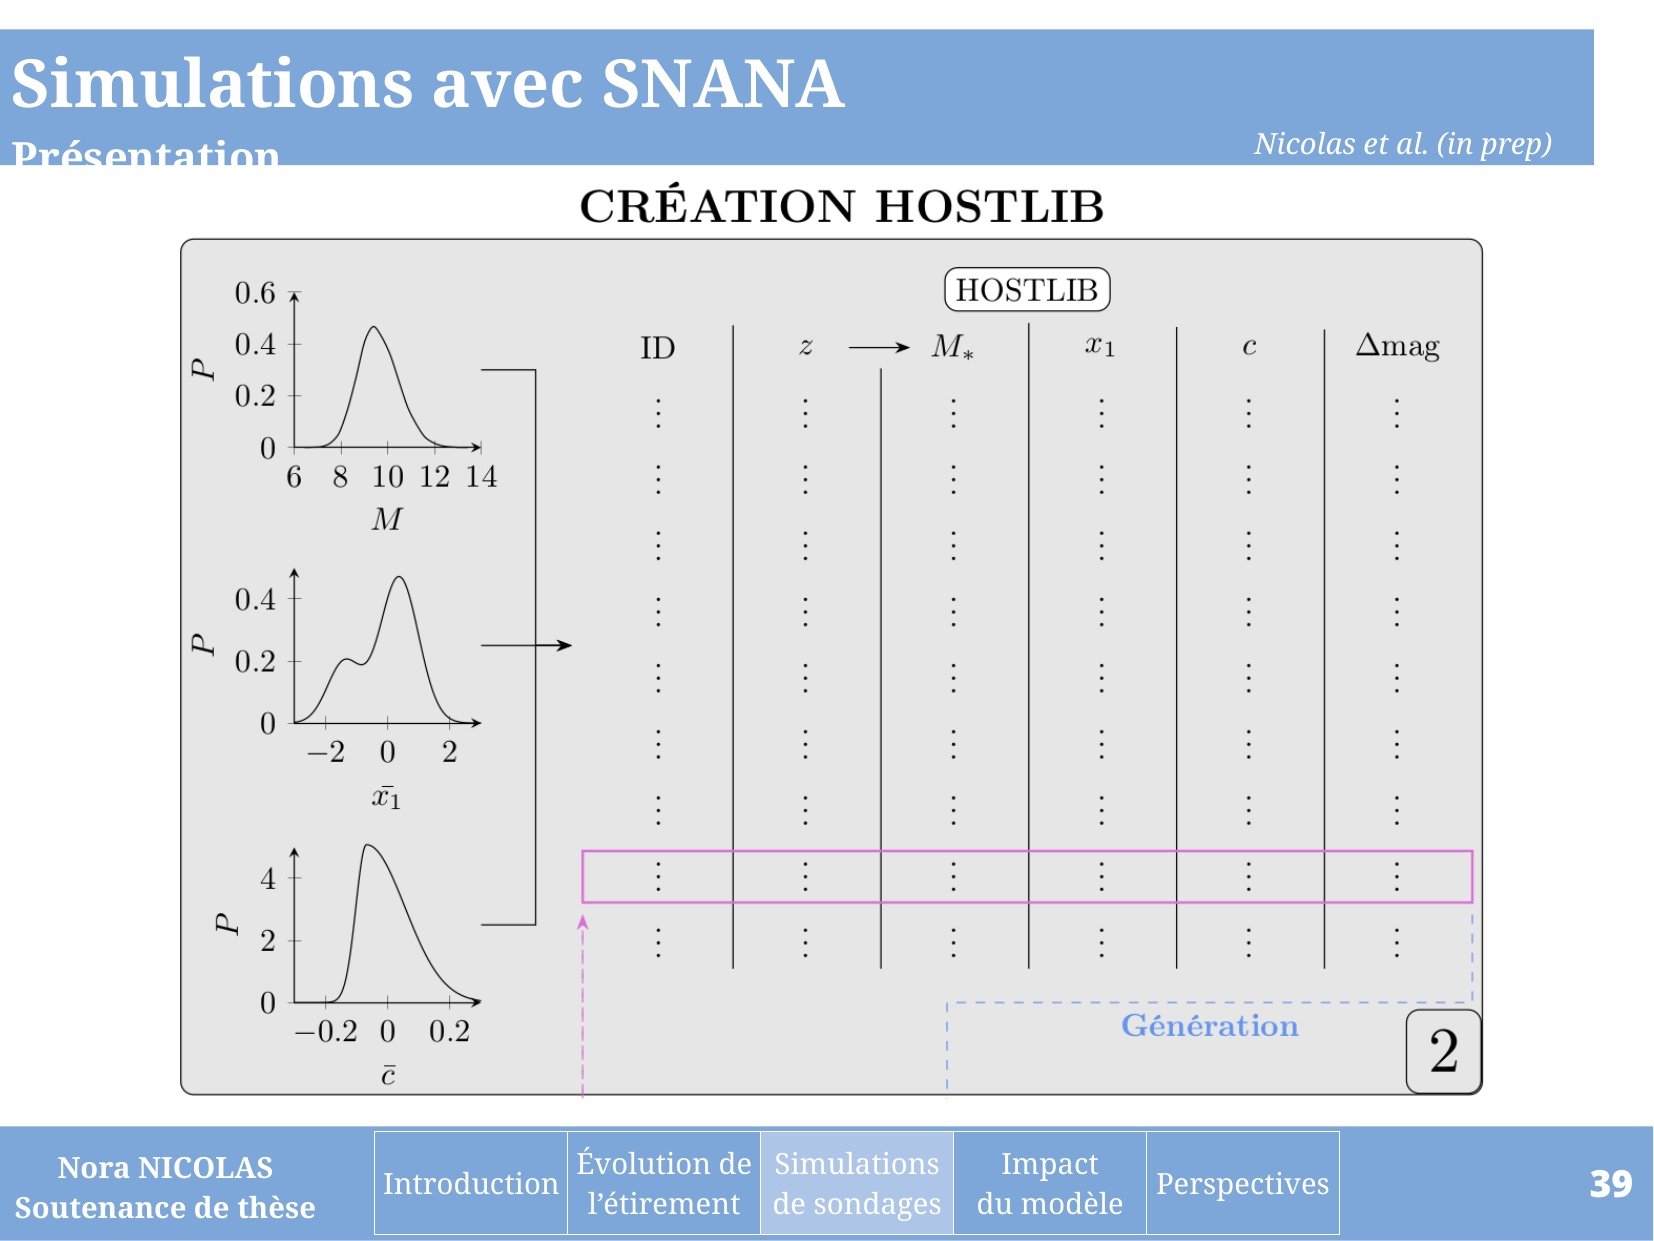

# Simulations avec SNANA Présentation
Nicolas et al. (in prep)
39
Introduction
Évolution de
l’étirement
Simulations
de sondages
Impact
du modèle
Perspectives